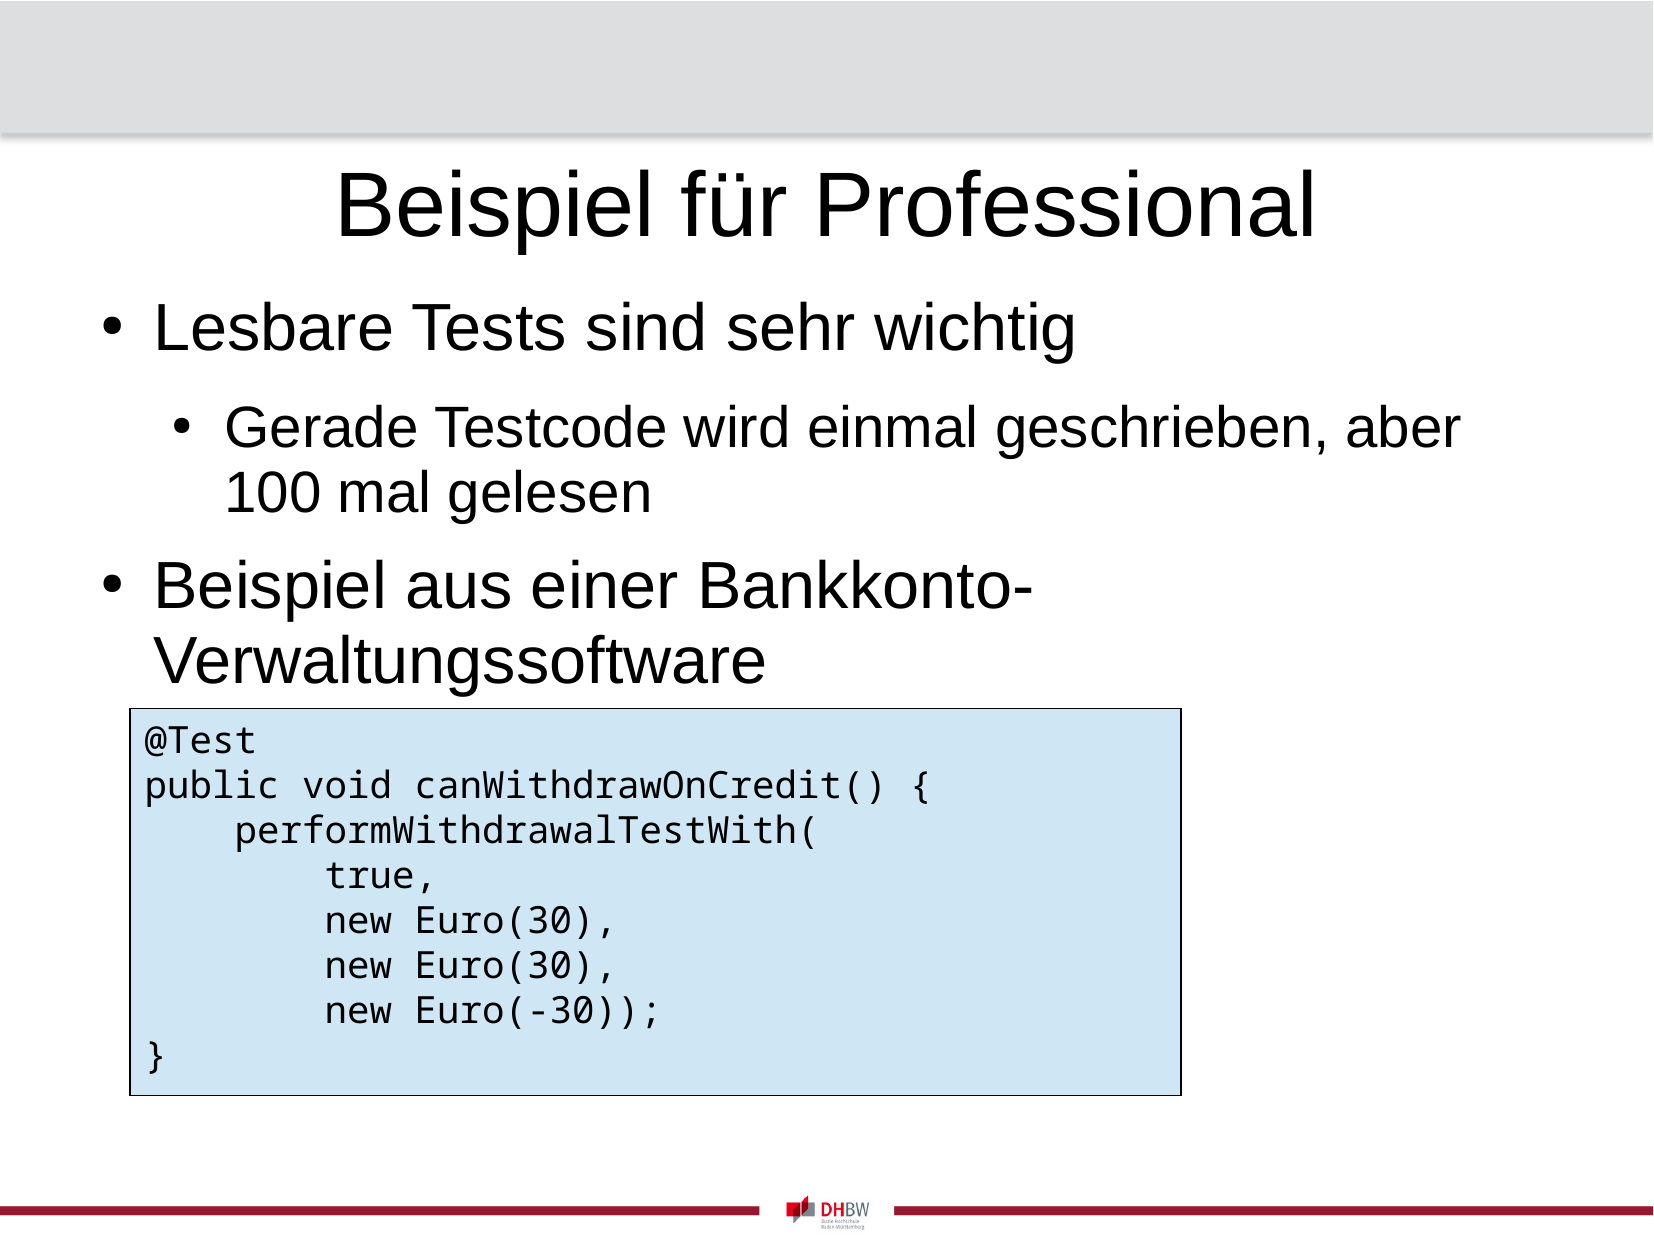

# Beispiel für Professional
Lesbare Tests sind sehr wichtig
Gerade Testcode wird einmal geschrieben, aber 100 mal gelesen
Beispiel aus einer Bankkonto-Verwaltungssoftware
@Test
public void canWithdrawOnCredit() {
 performWithdrawalTestWith(
 true,
 new Euro(30),
 new Euro(30),
 new Euro(-30));
}